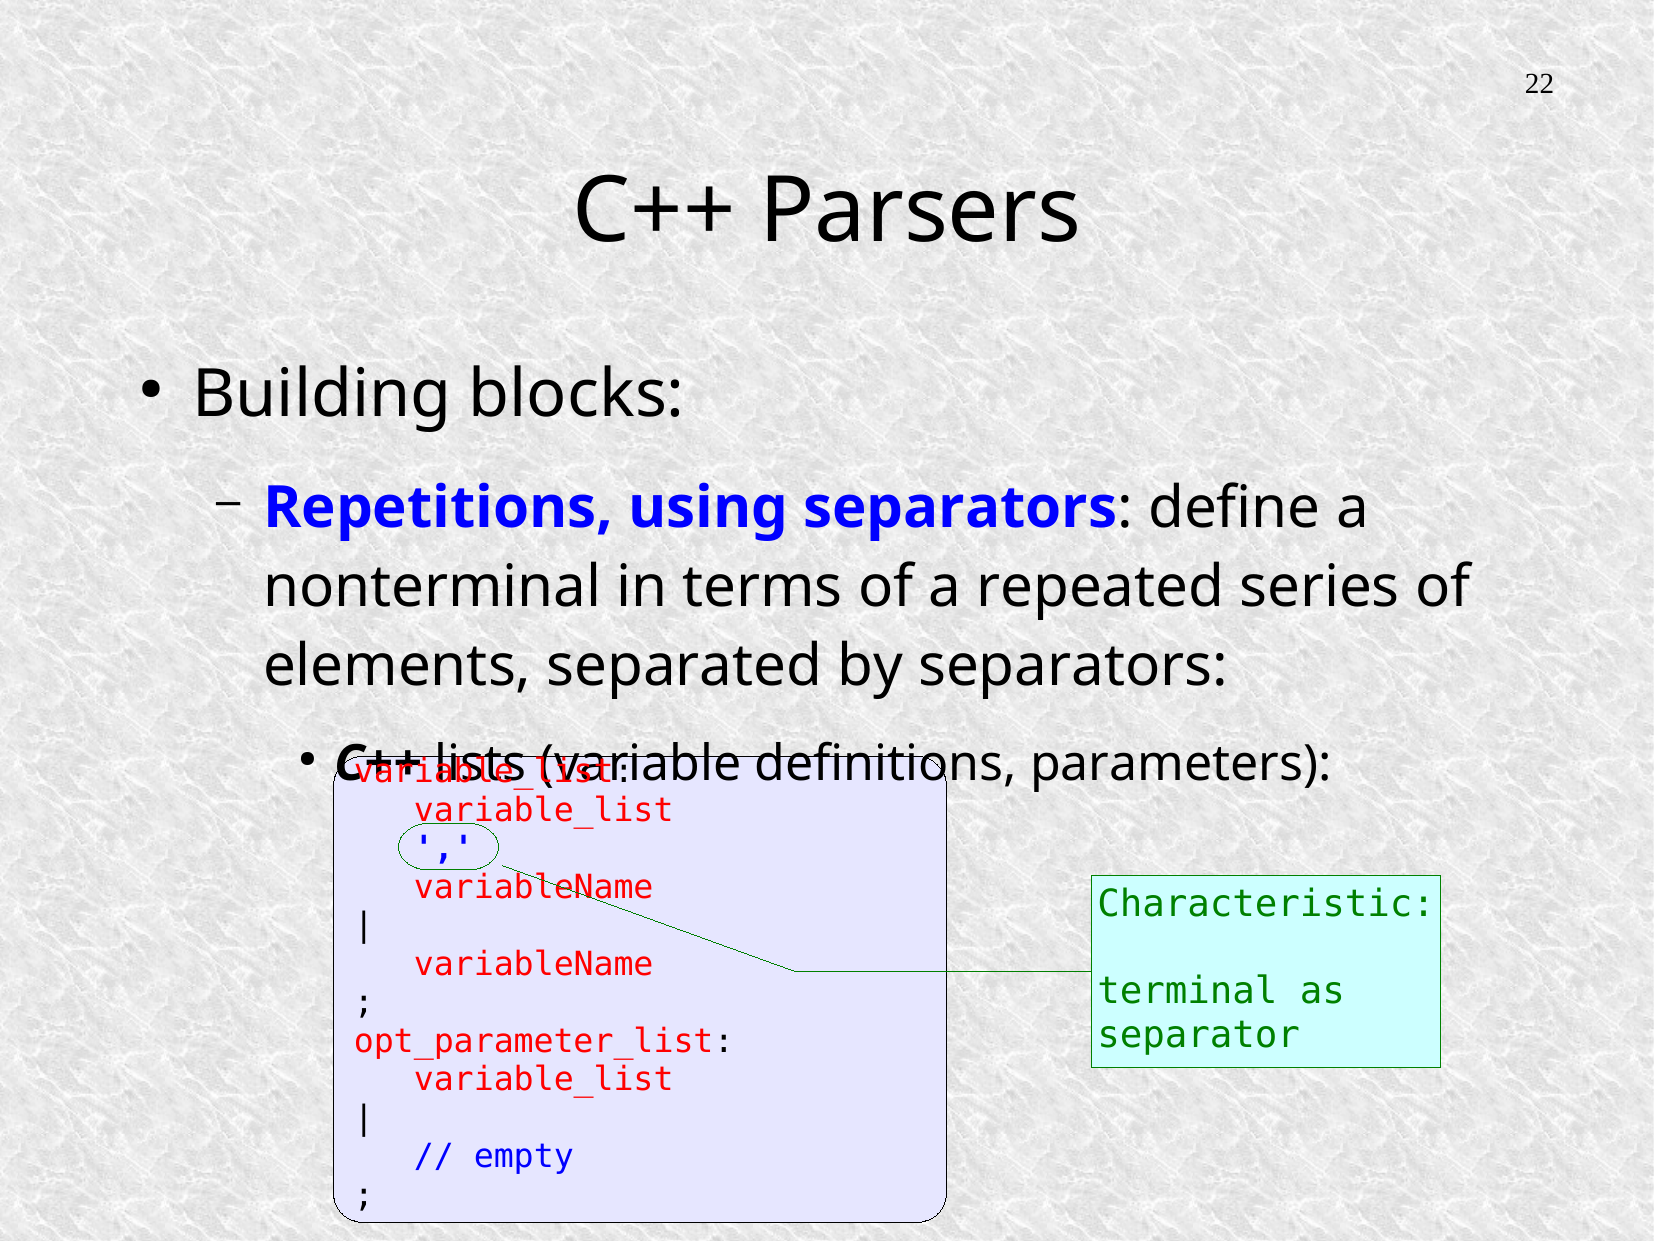

22
# C++ Parsers
Building blocks:
Repetitions, using separators: define a nonterminal in terms of a repeated series of elements, separated by separators:
C++ lists (variable definitions, parameters):
variable_list:
 variable_list
 ','
 variableName
|
 variableName
;
opt_parameter_list:
 variable_list
|
 // empty
;